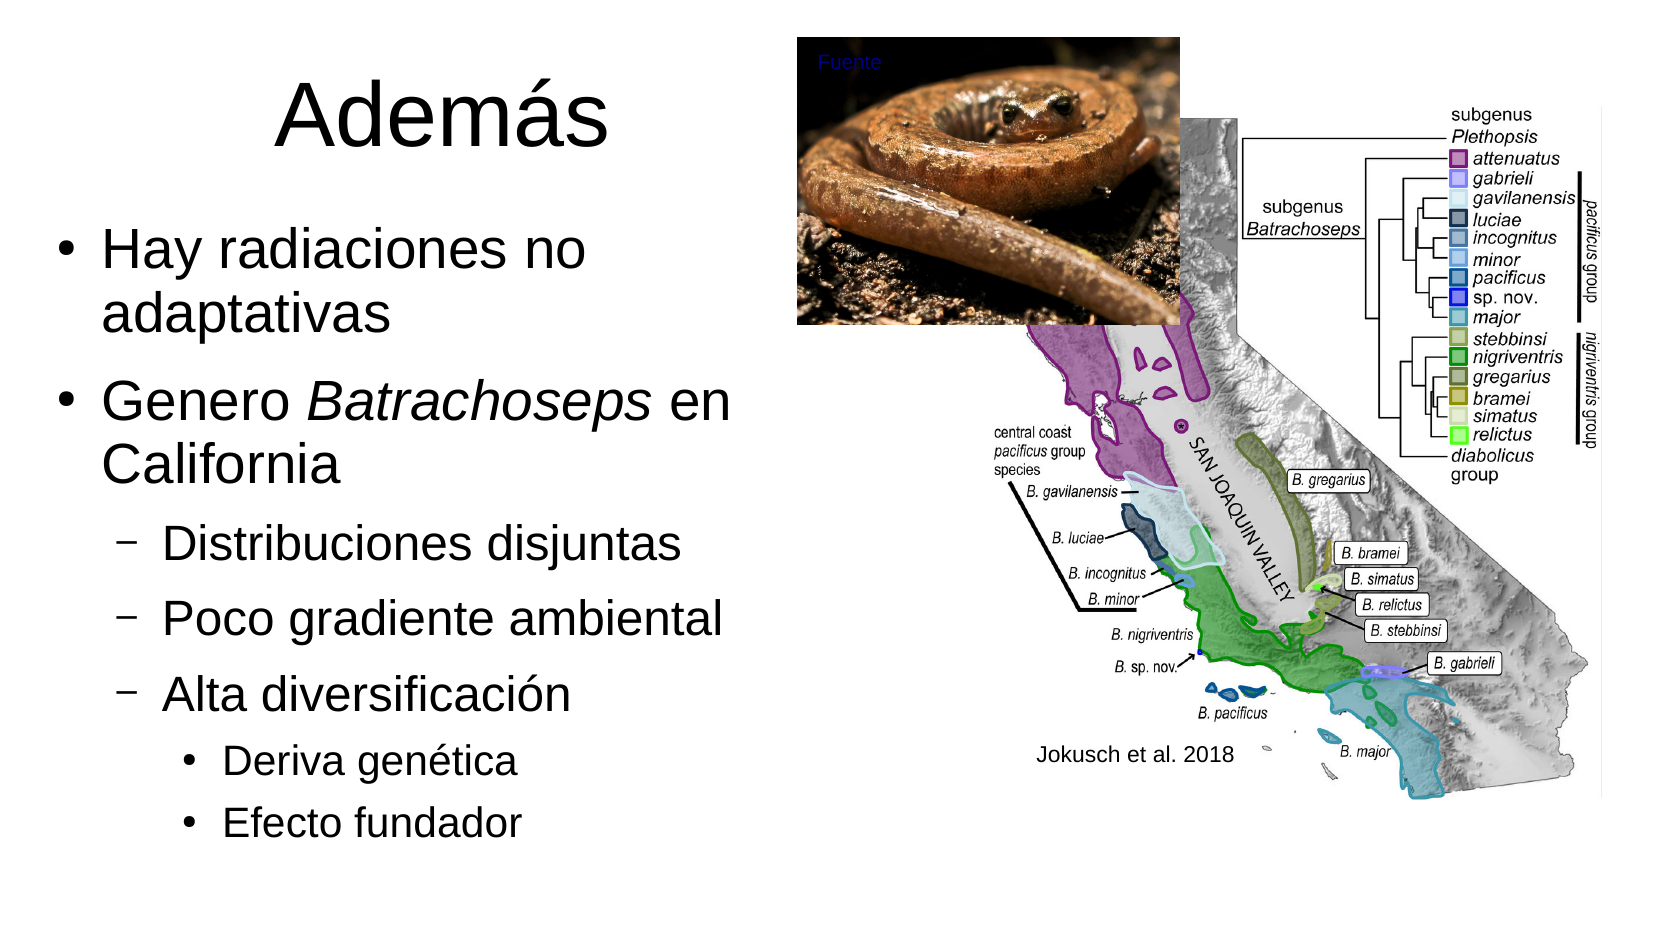

# Además
Fuente
Hay radiaciones no adaptativas
Genero Batrachoseps en California
Distribuciones disjuntas
Poco gradiente ambiental
Alta diversificación
Deriva genética
Efecto fundador
Jokusch et al. 2018